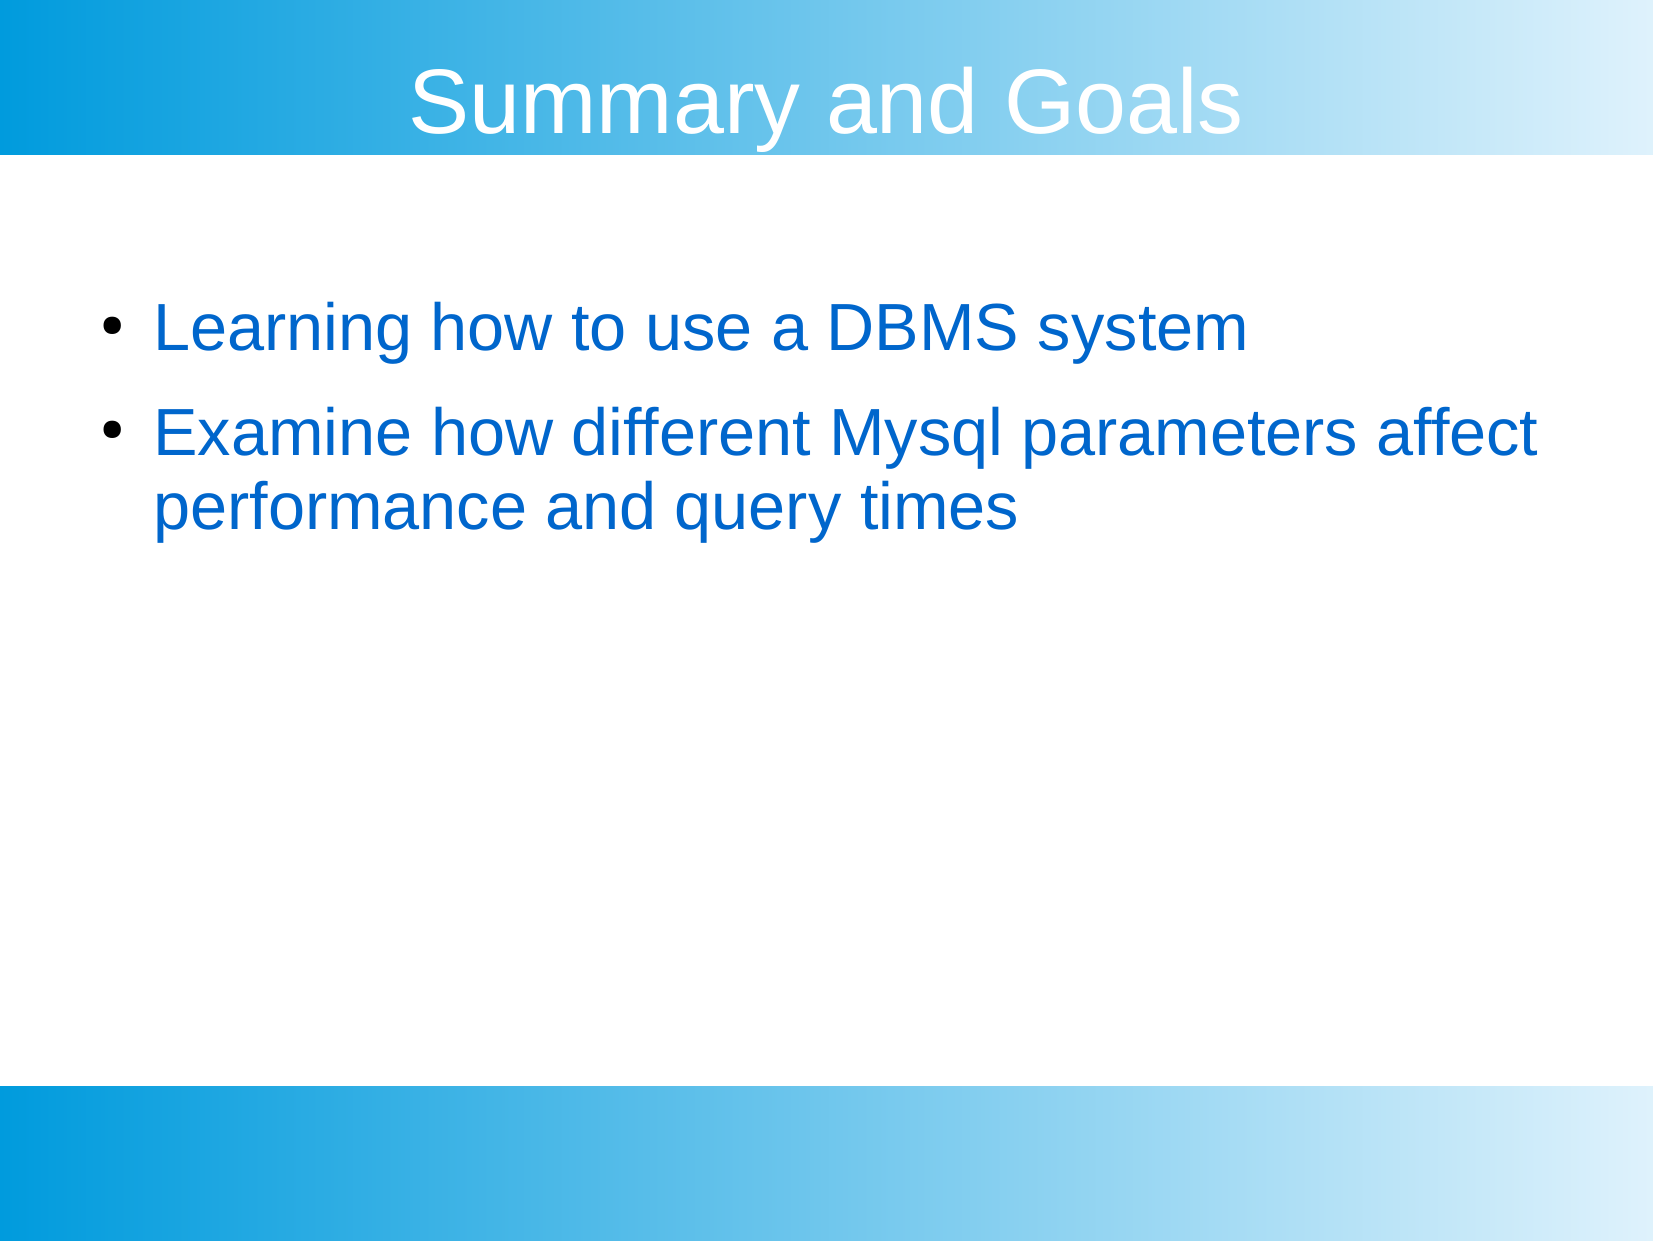

# Summary and Goals
Learning how to use a DBMS system
Examine how different Mysql parameters affect performance and query times